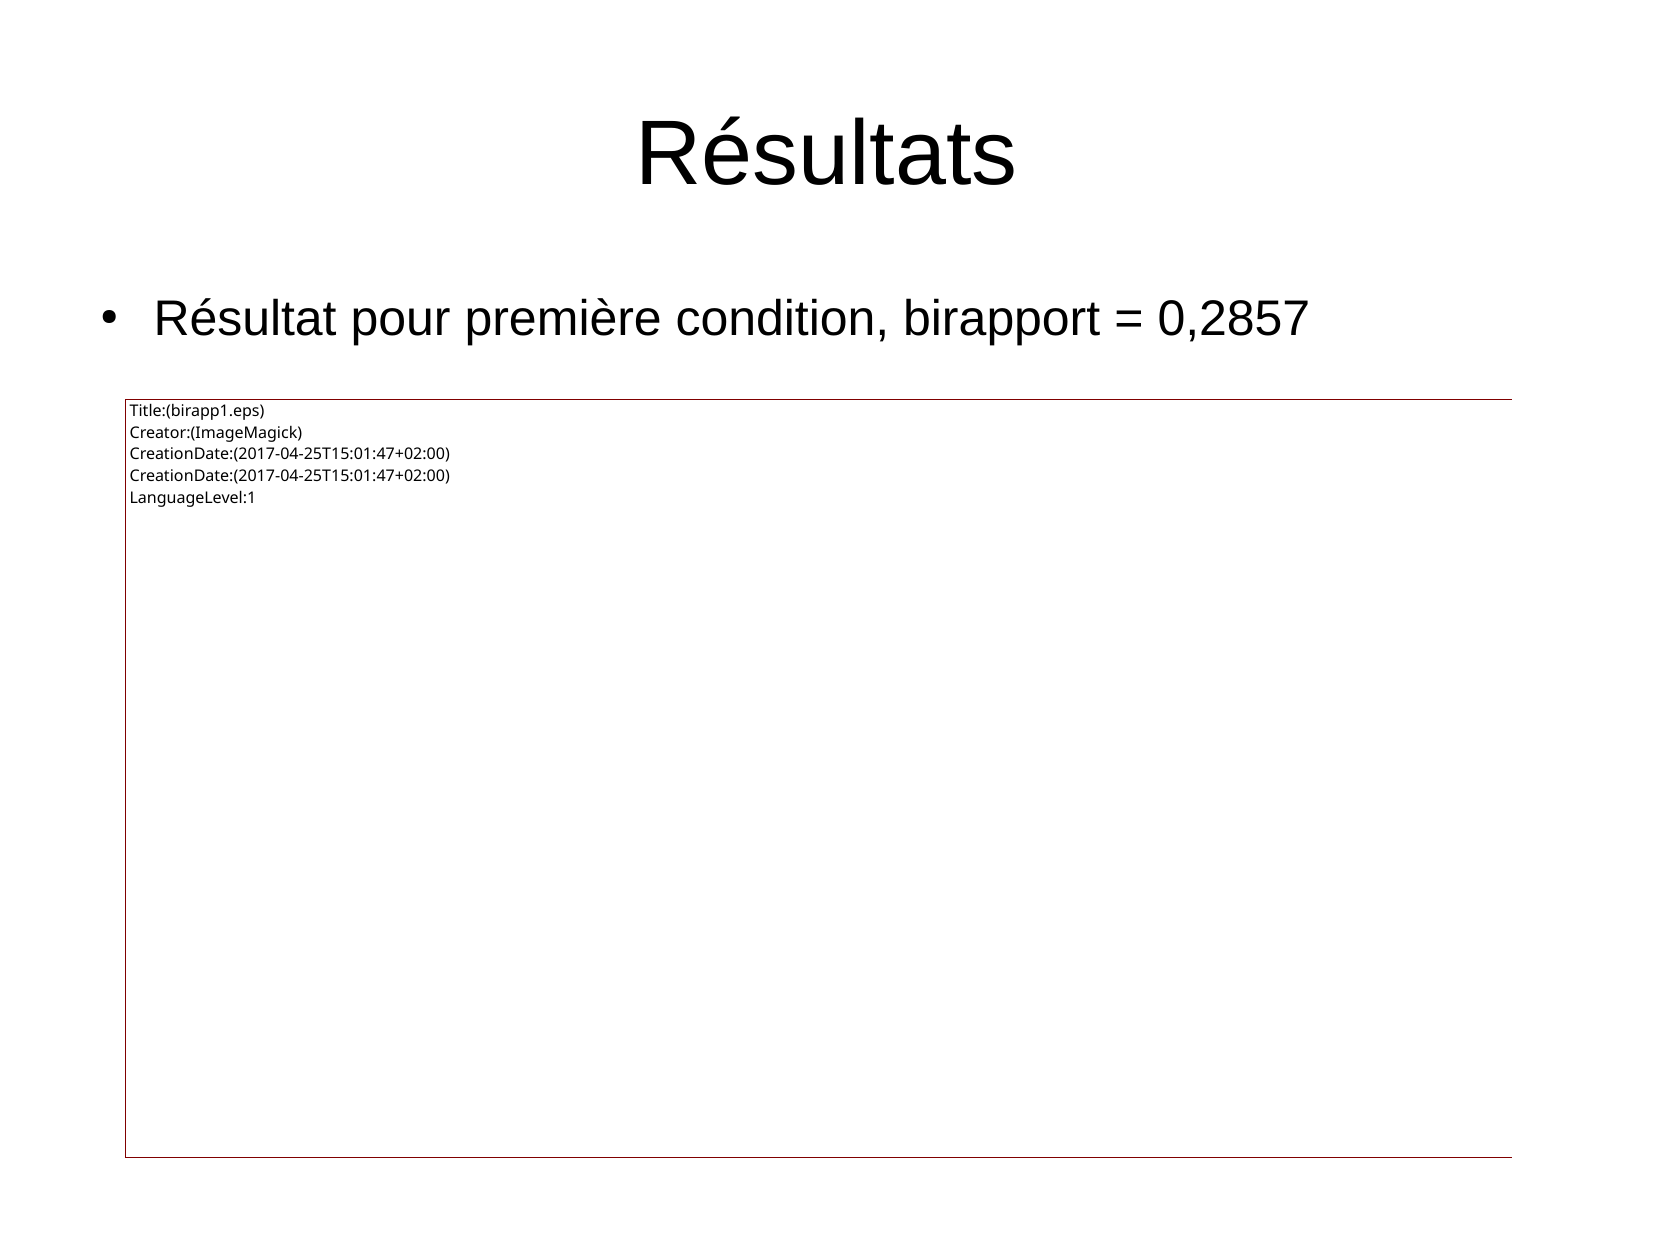

# Résultats
Résultat pour première condition, birapport = 0,2857